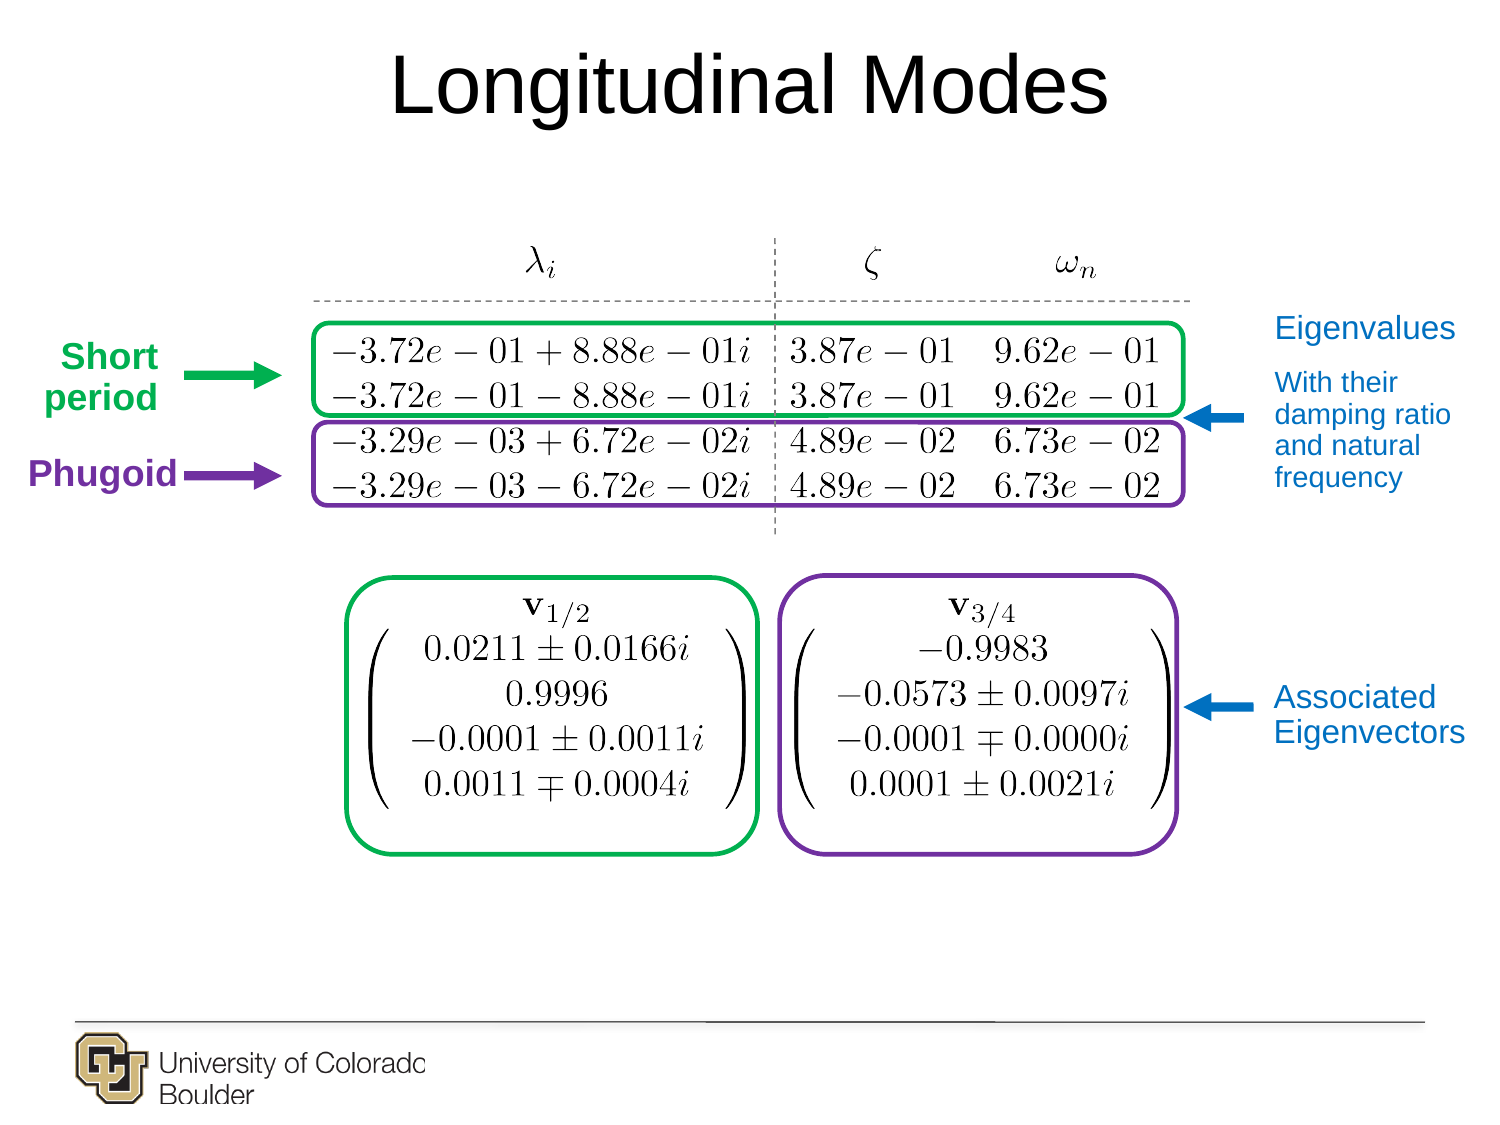

# Longitudinal Modes
Eigenvalues
With their damping ratio and natural frequency
Short period
Phugoid
Associated Eigenvectors